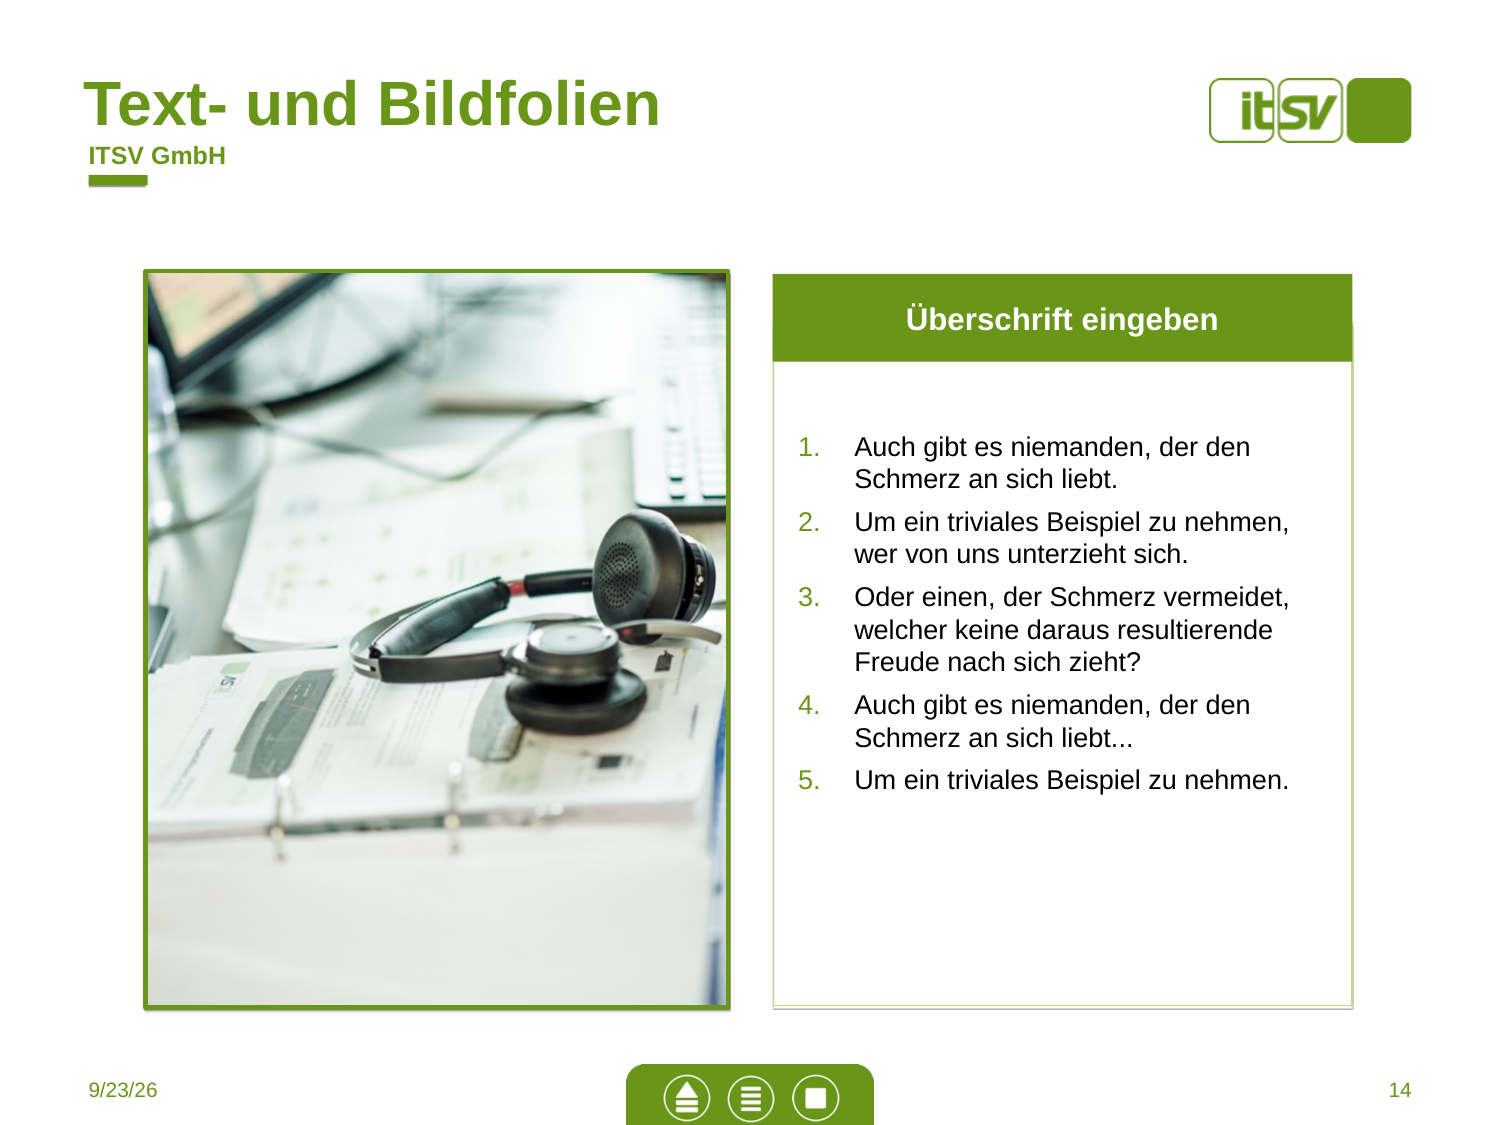

# Text- und Bildfolien
Überschrift eingeben
Auch gibt es niemanden, der den Schmerz an sich liebt.
Um ein triviales Beispiel zu nehmen, wer von uns unterzieht sich.
Oder einen, der Schmerz vermeidet, welcher keine daraus resultierende Freude nach sich zieht?
Auch gibt es niemanden, der den Schmerz an sich liebt...
Um ein triviales Beispiel zu nehmen.